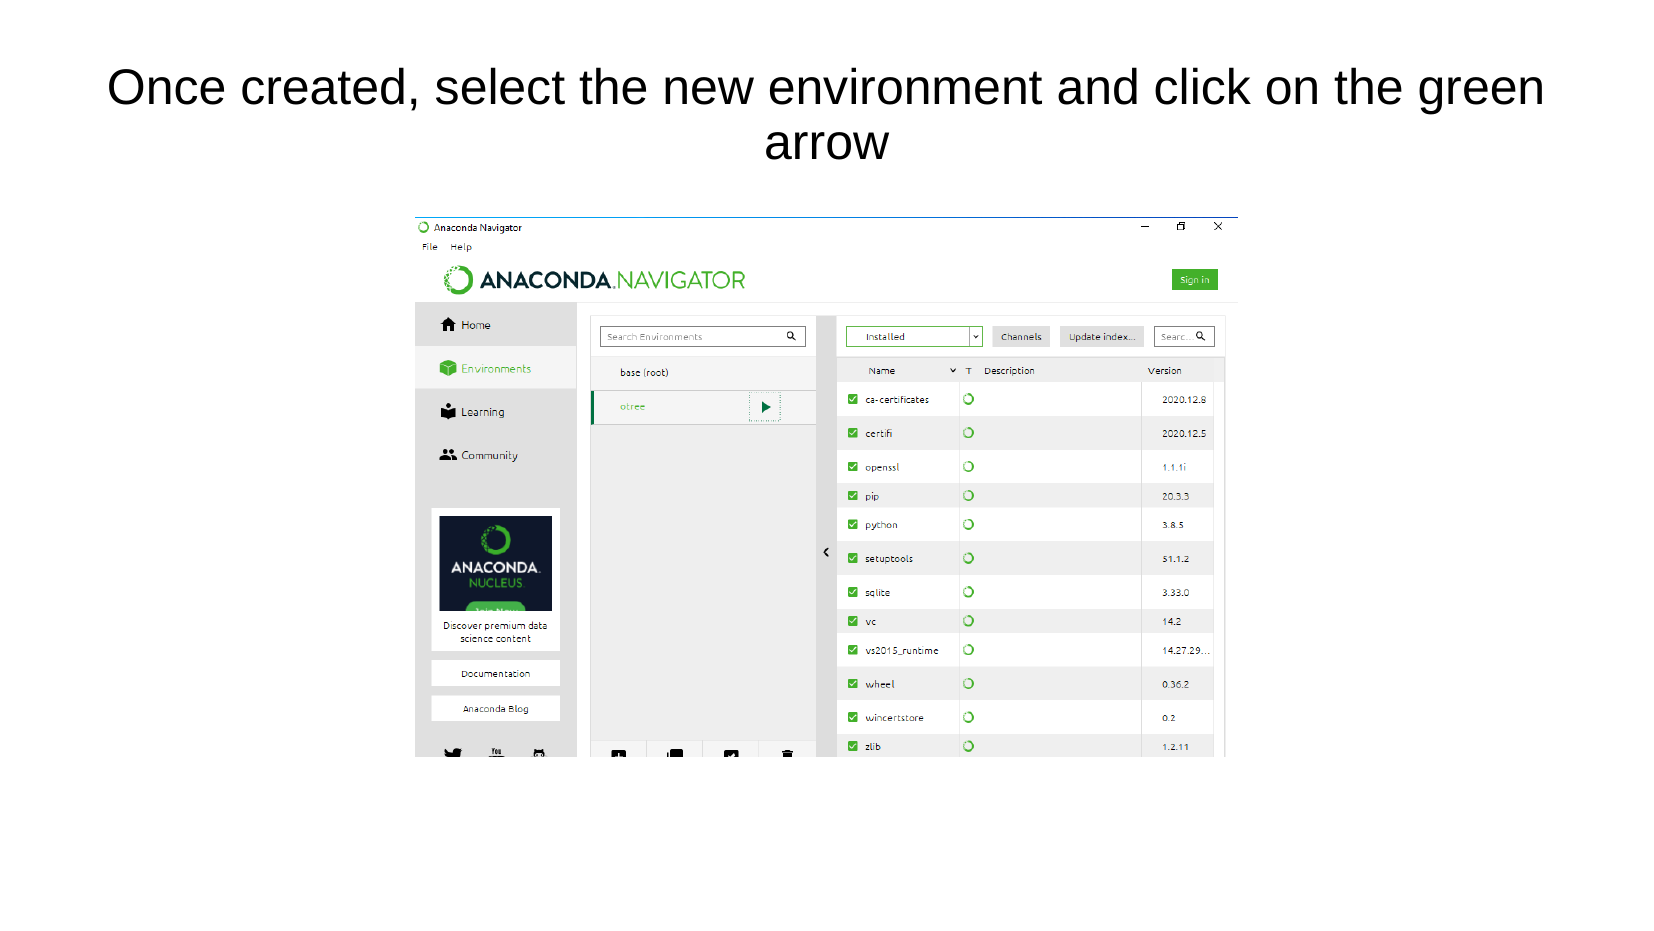

# Once created, select the new environment and click on the green arrow